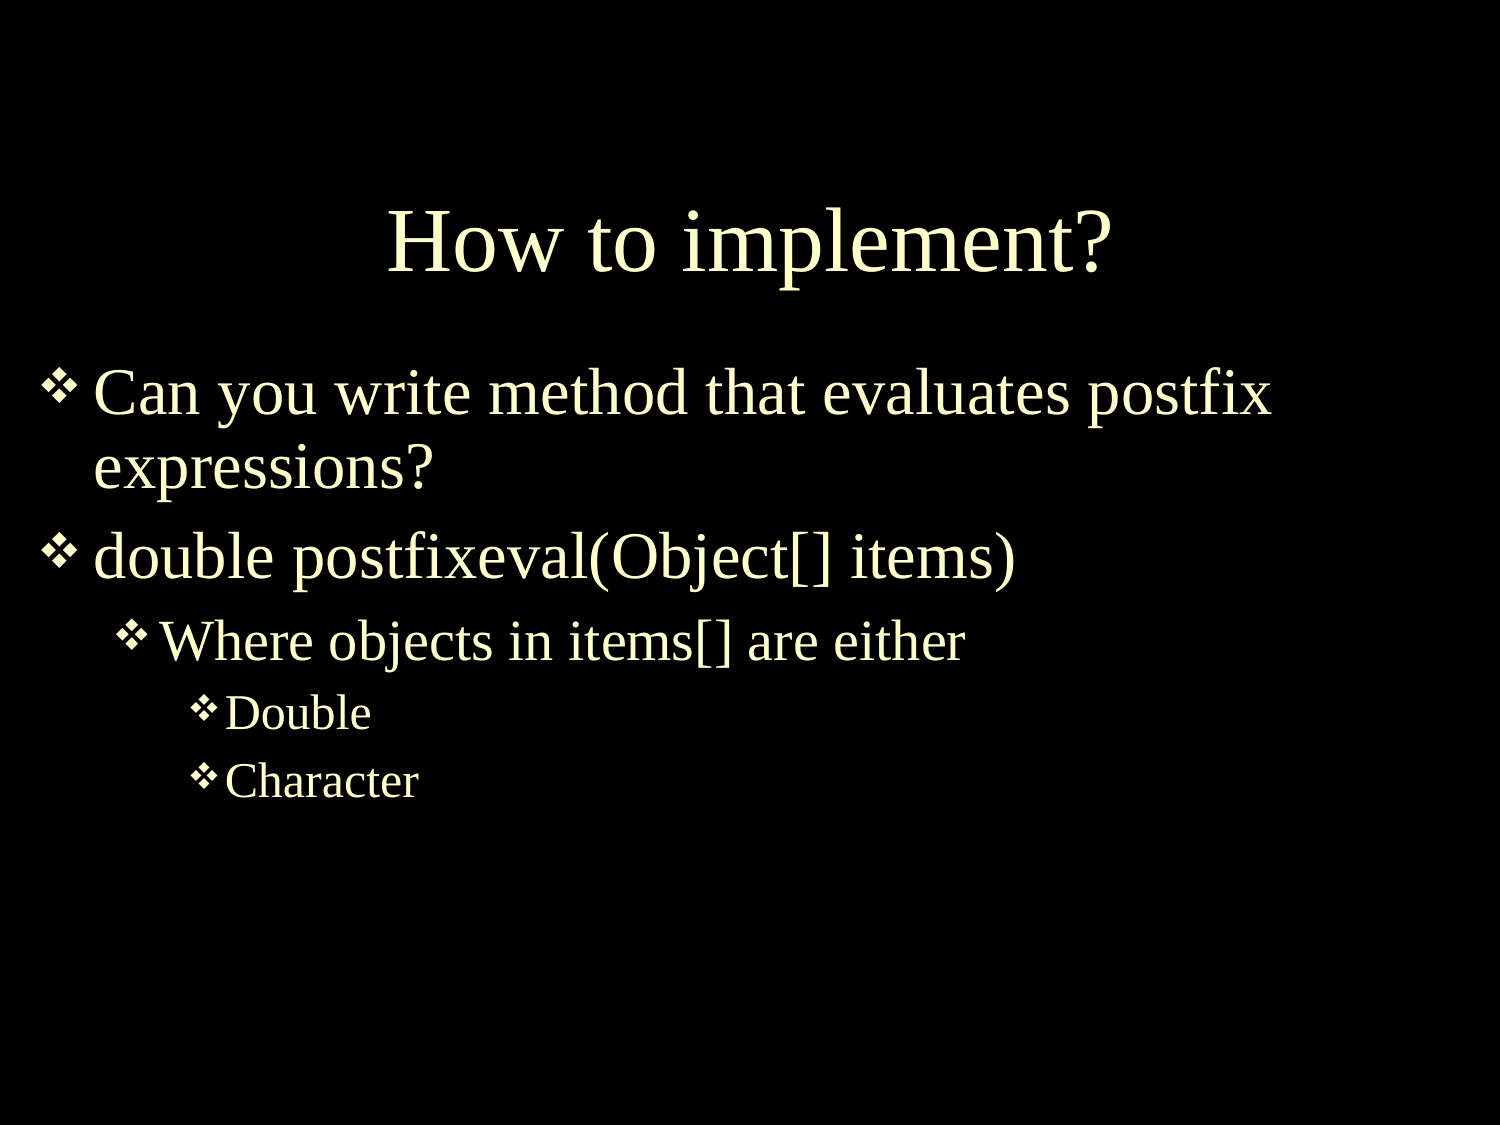

# How to implement?
Can you write method that evaluates postfix expressions?
double postfixeval(Object[] items)
Where objects in items[] are either
Double
Character